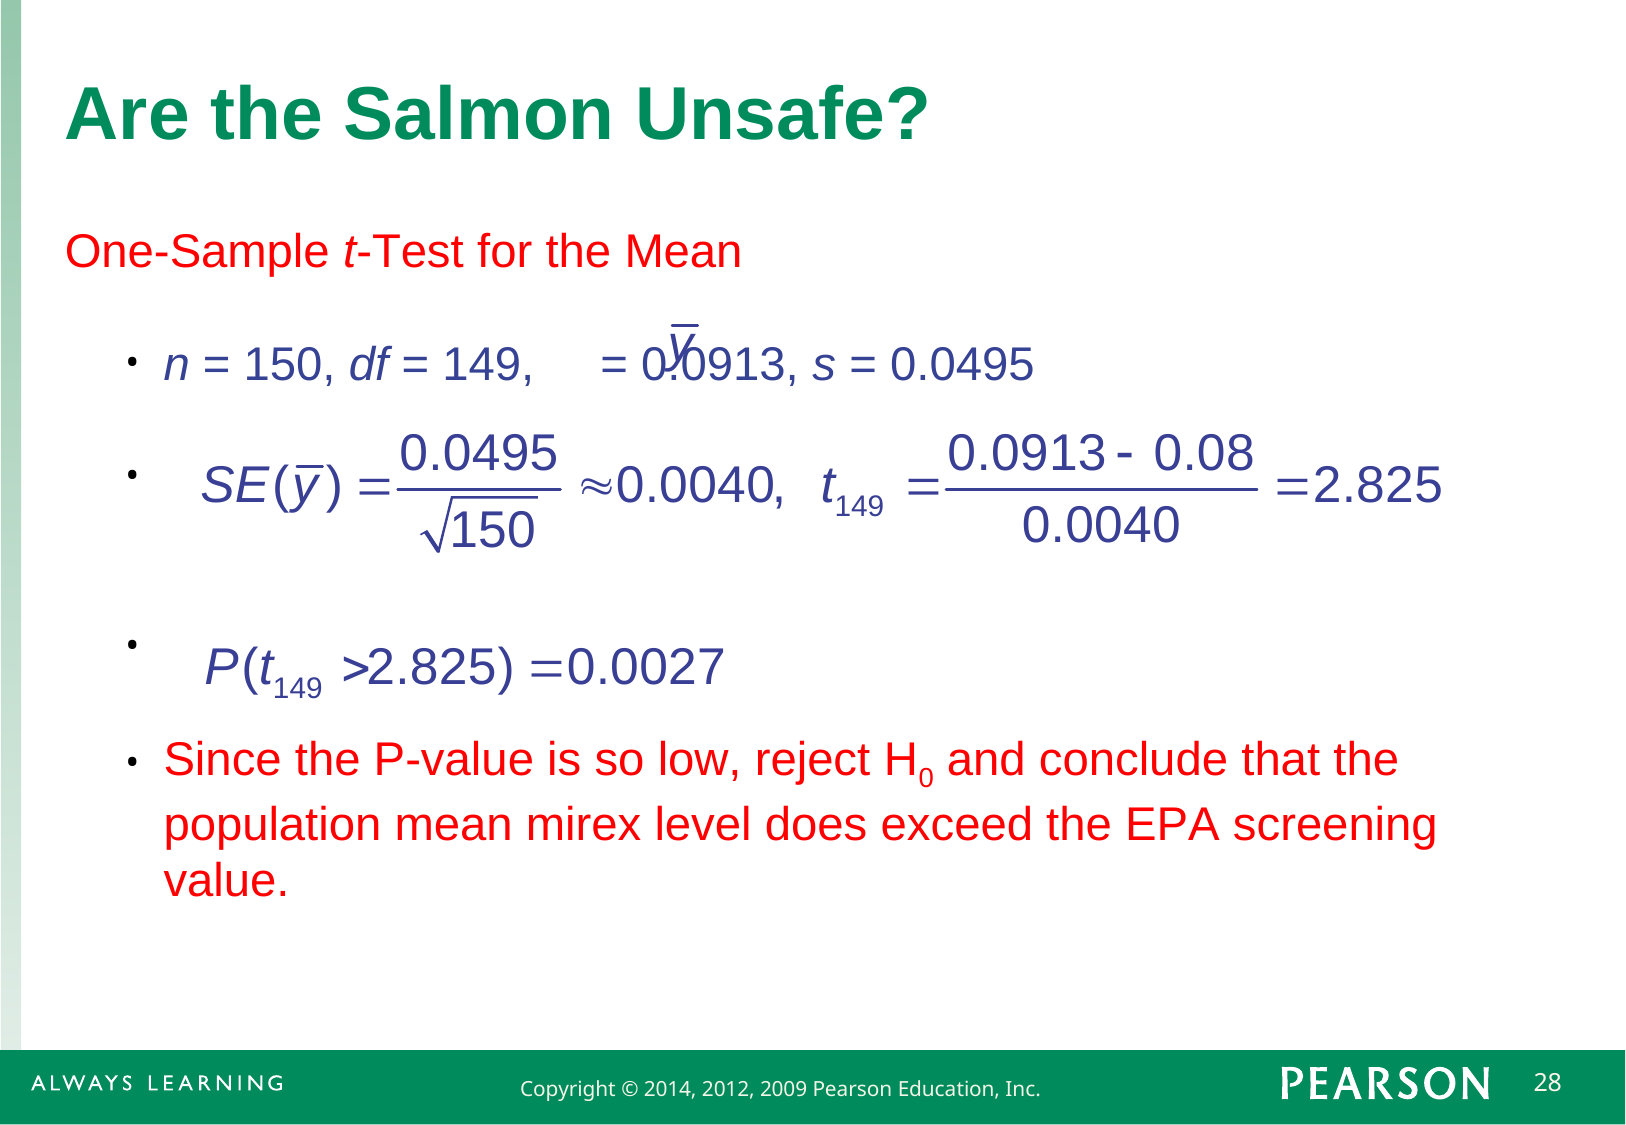

# Are the Salmon Unsafe?
One-Sample t-Test for the Mean
n = 150, df = 149, = 0.0913, s = 0.0495
Since the P-value is so low, reject H0 and conclude that the population mean mirex level does exceed the EPA screening value.